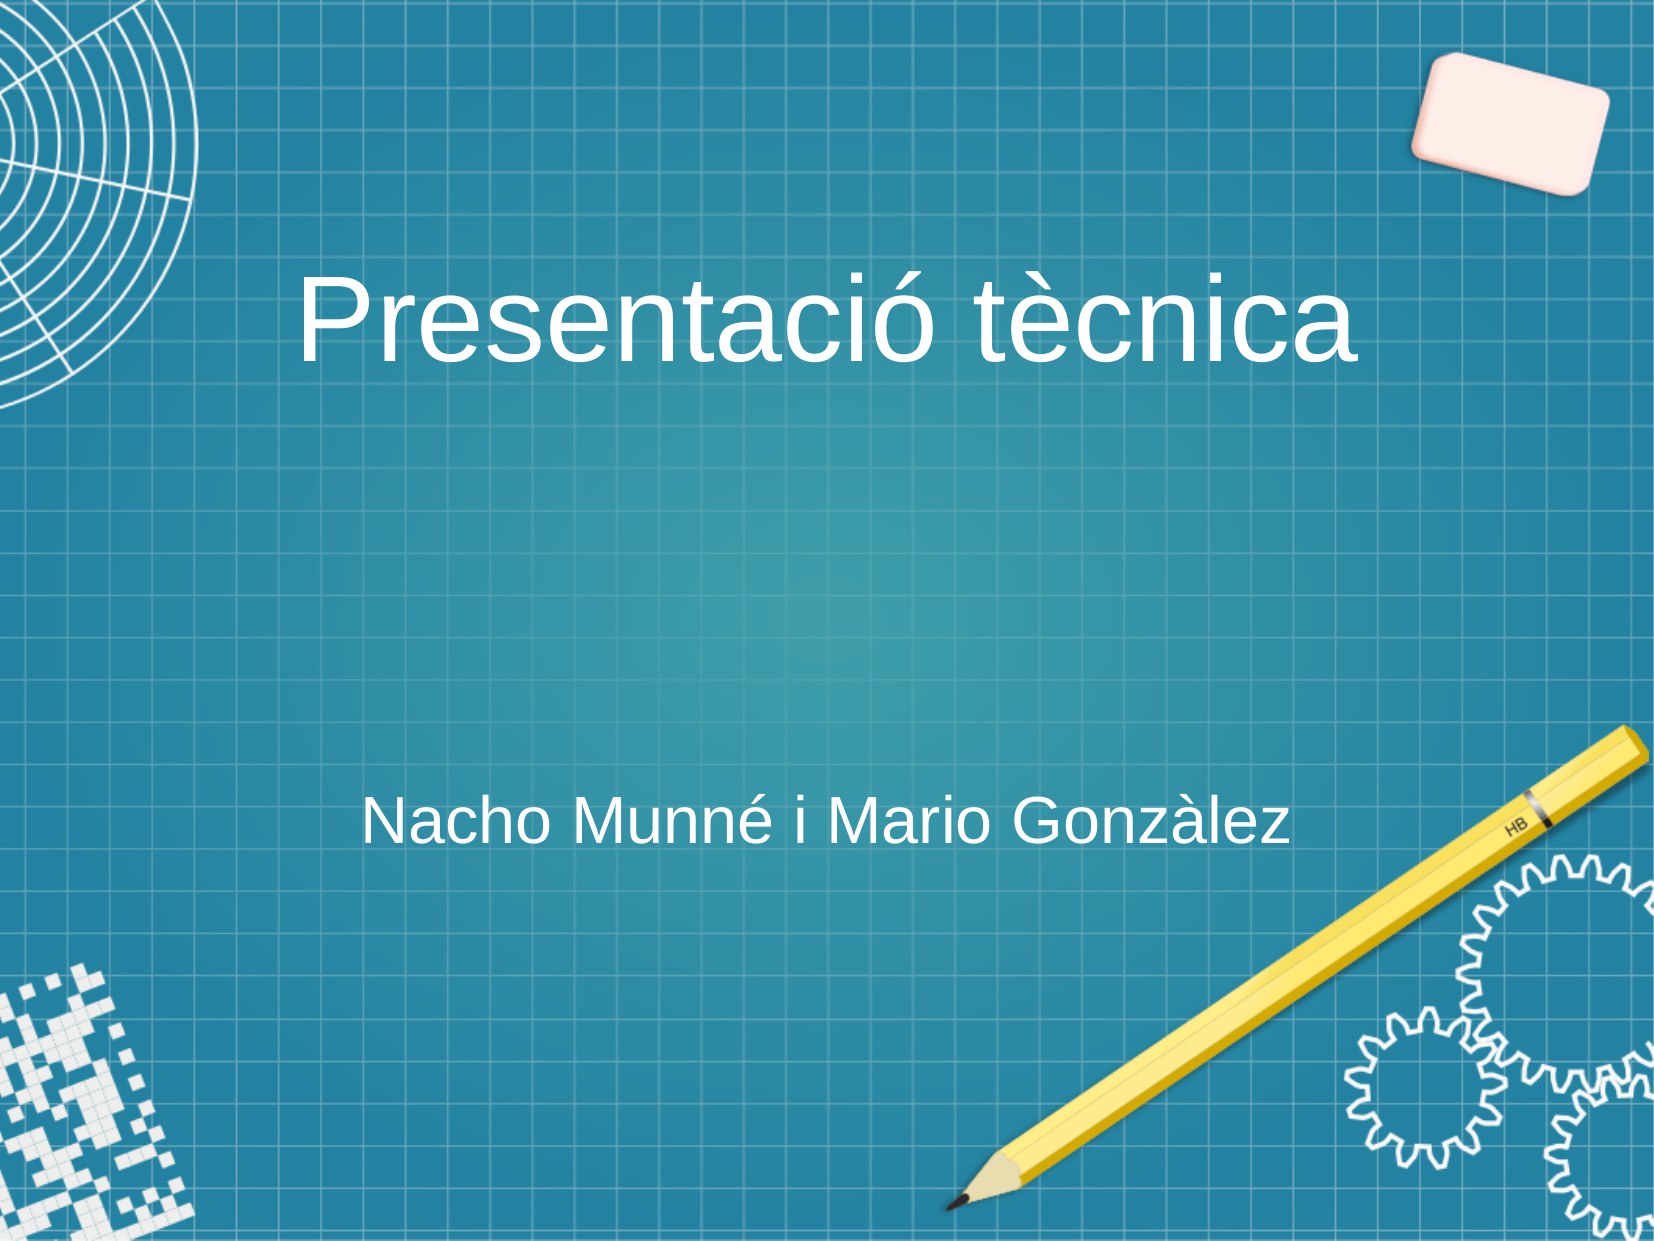

# Presentació tècnica
Nacho Munné i Mario Gonzàlez